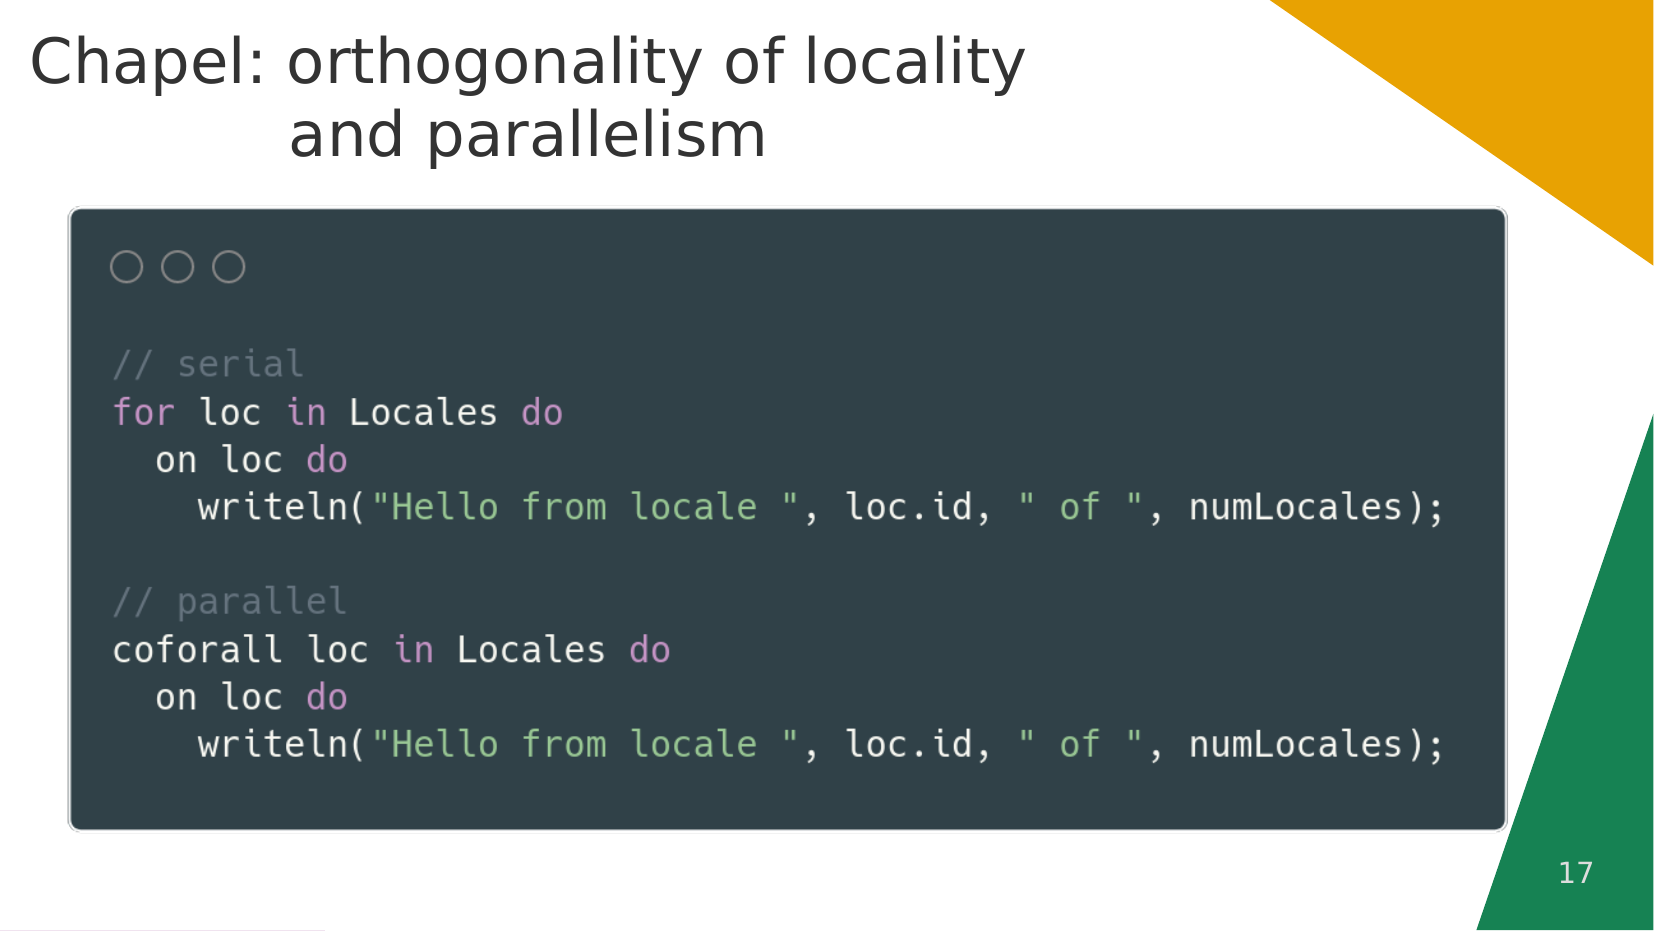

# Chapel: orthogonality of locality and parallelism
17